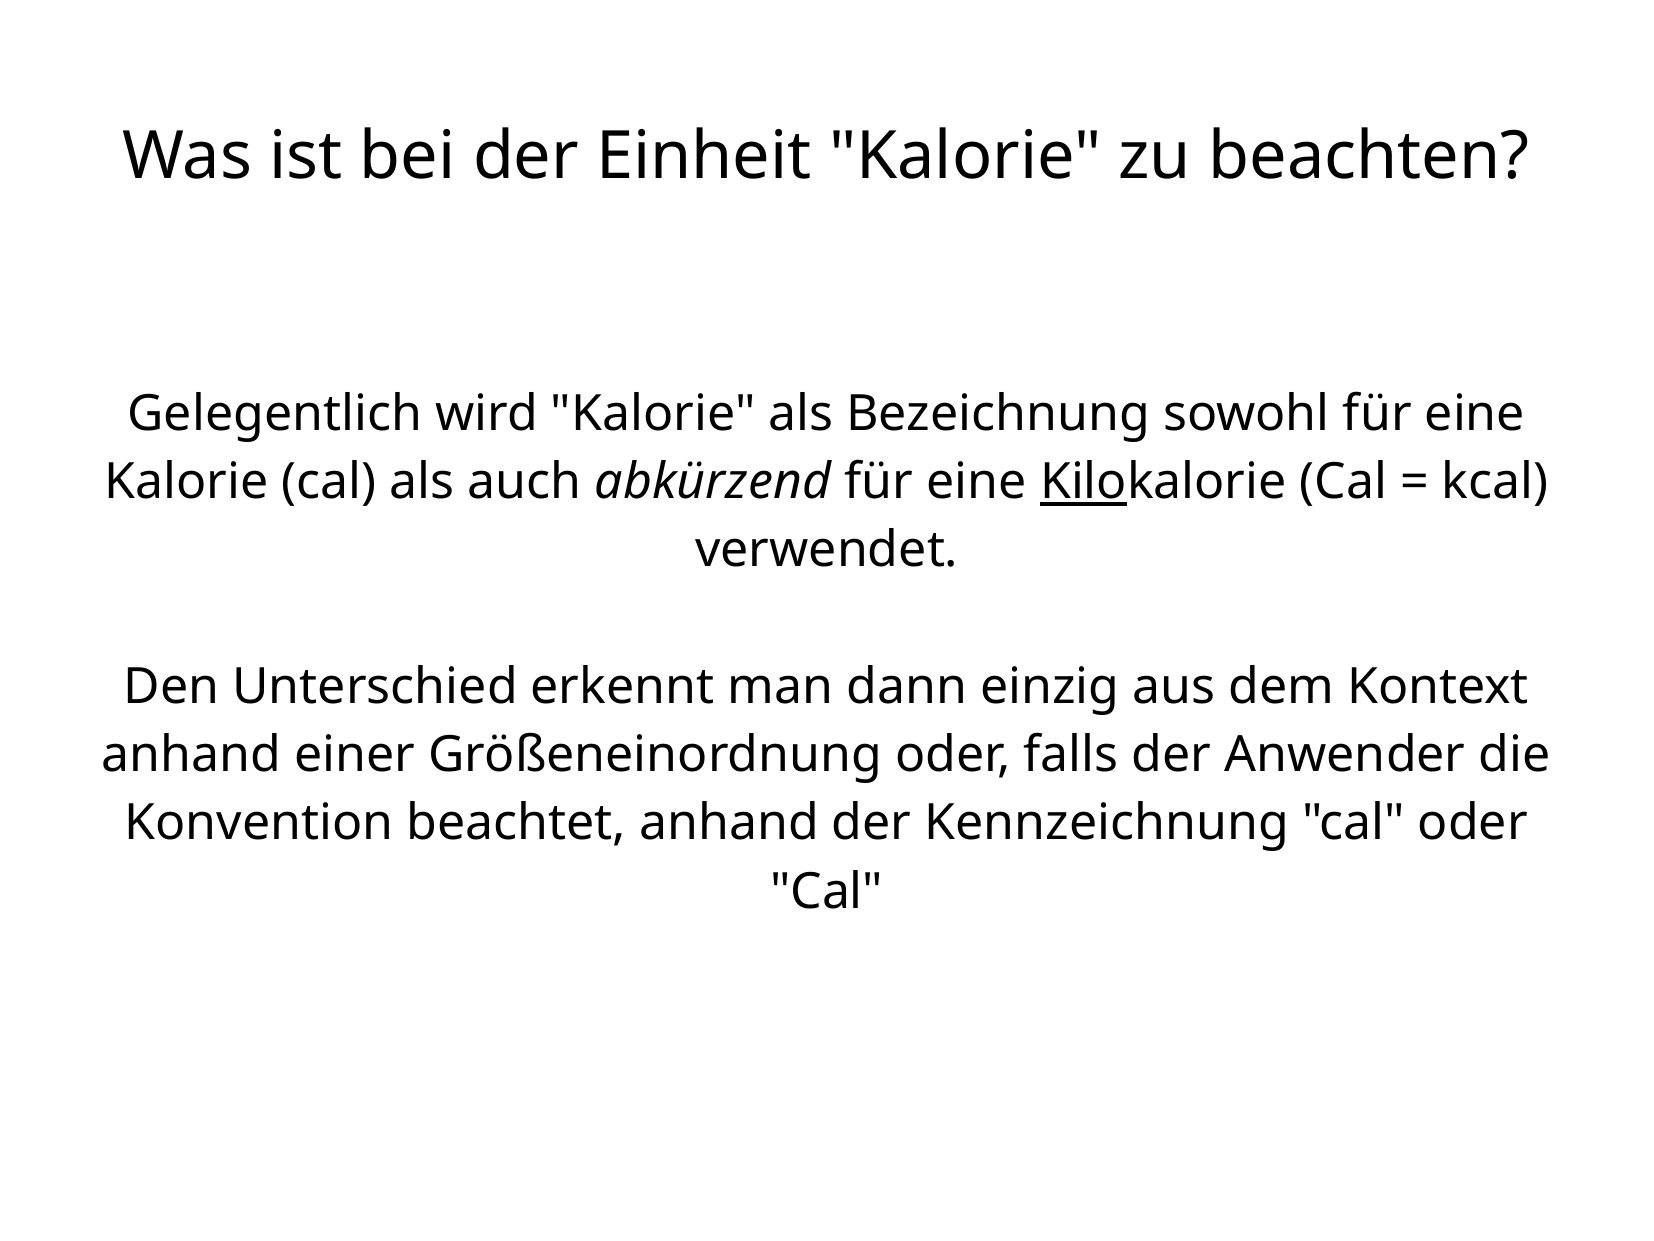

# Was ist bei der Einheit "Kalorie" zu beachten?
Gelegentlich wird "Kalorie" als Bezeichnung sowohl für eine Kalorie (cal) als auch abkürzend für eine Kilokalorie (Cal = kcal) verwendet.
Den Unterschied erkennt man dann einzig aus dem Kontext anhand einer Größeneinordnung oder, falls der Anwender die Konvention beachtet, anhand der Kennzeichnung "cal" oder "Cal"